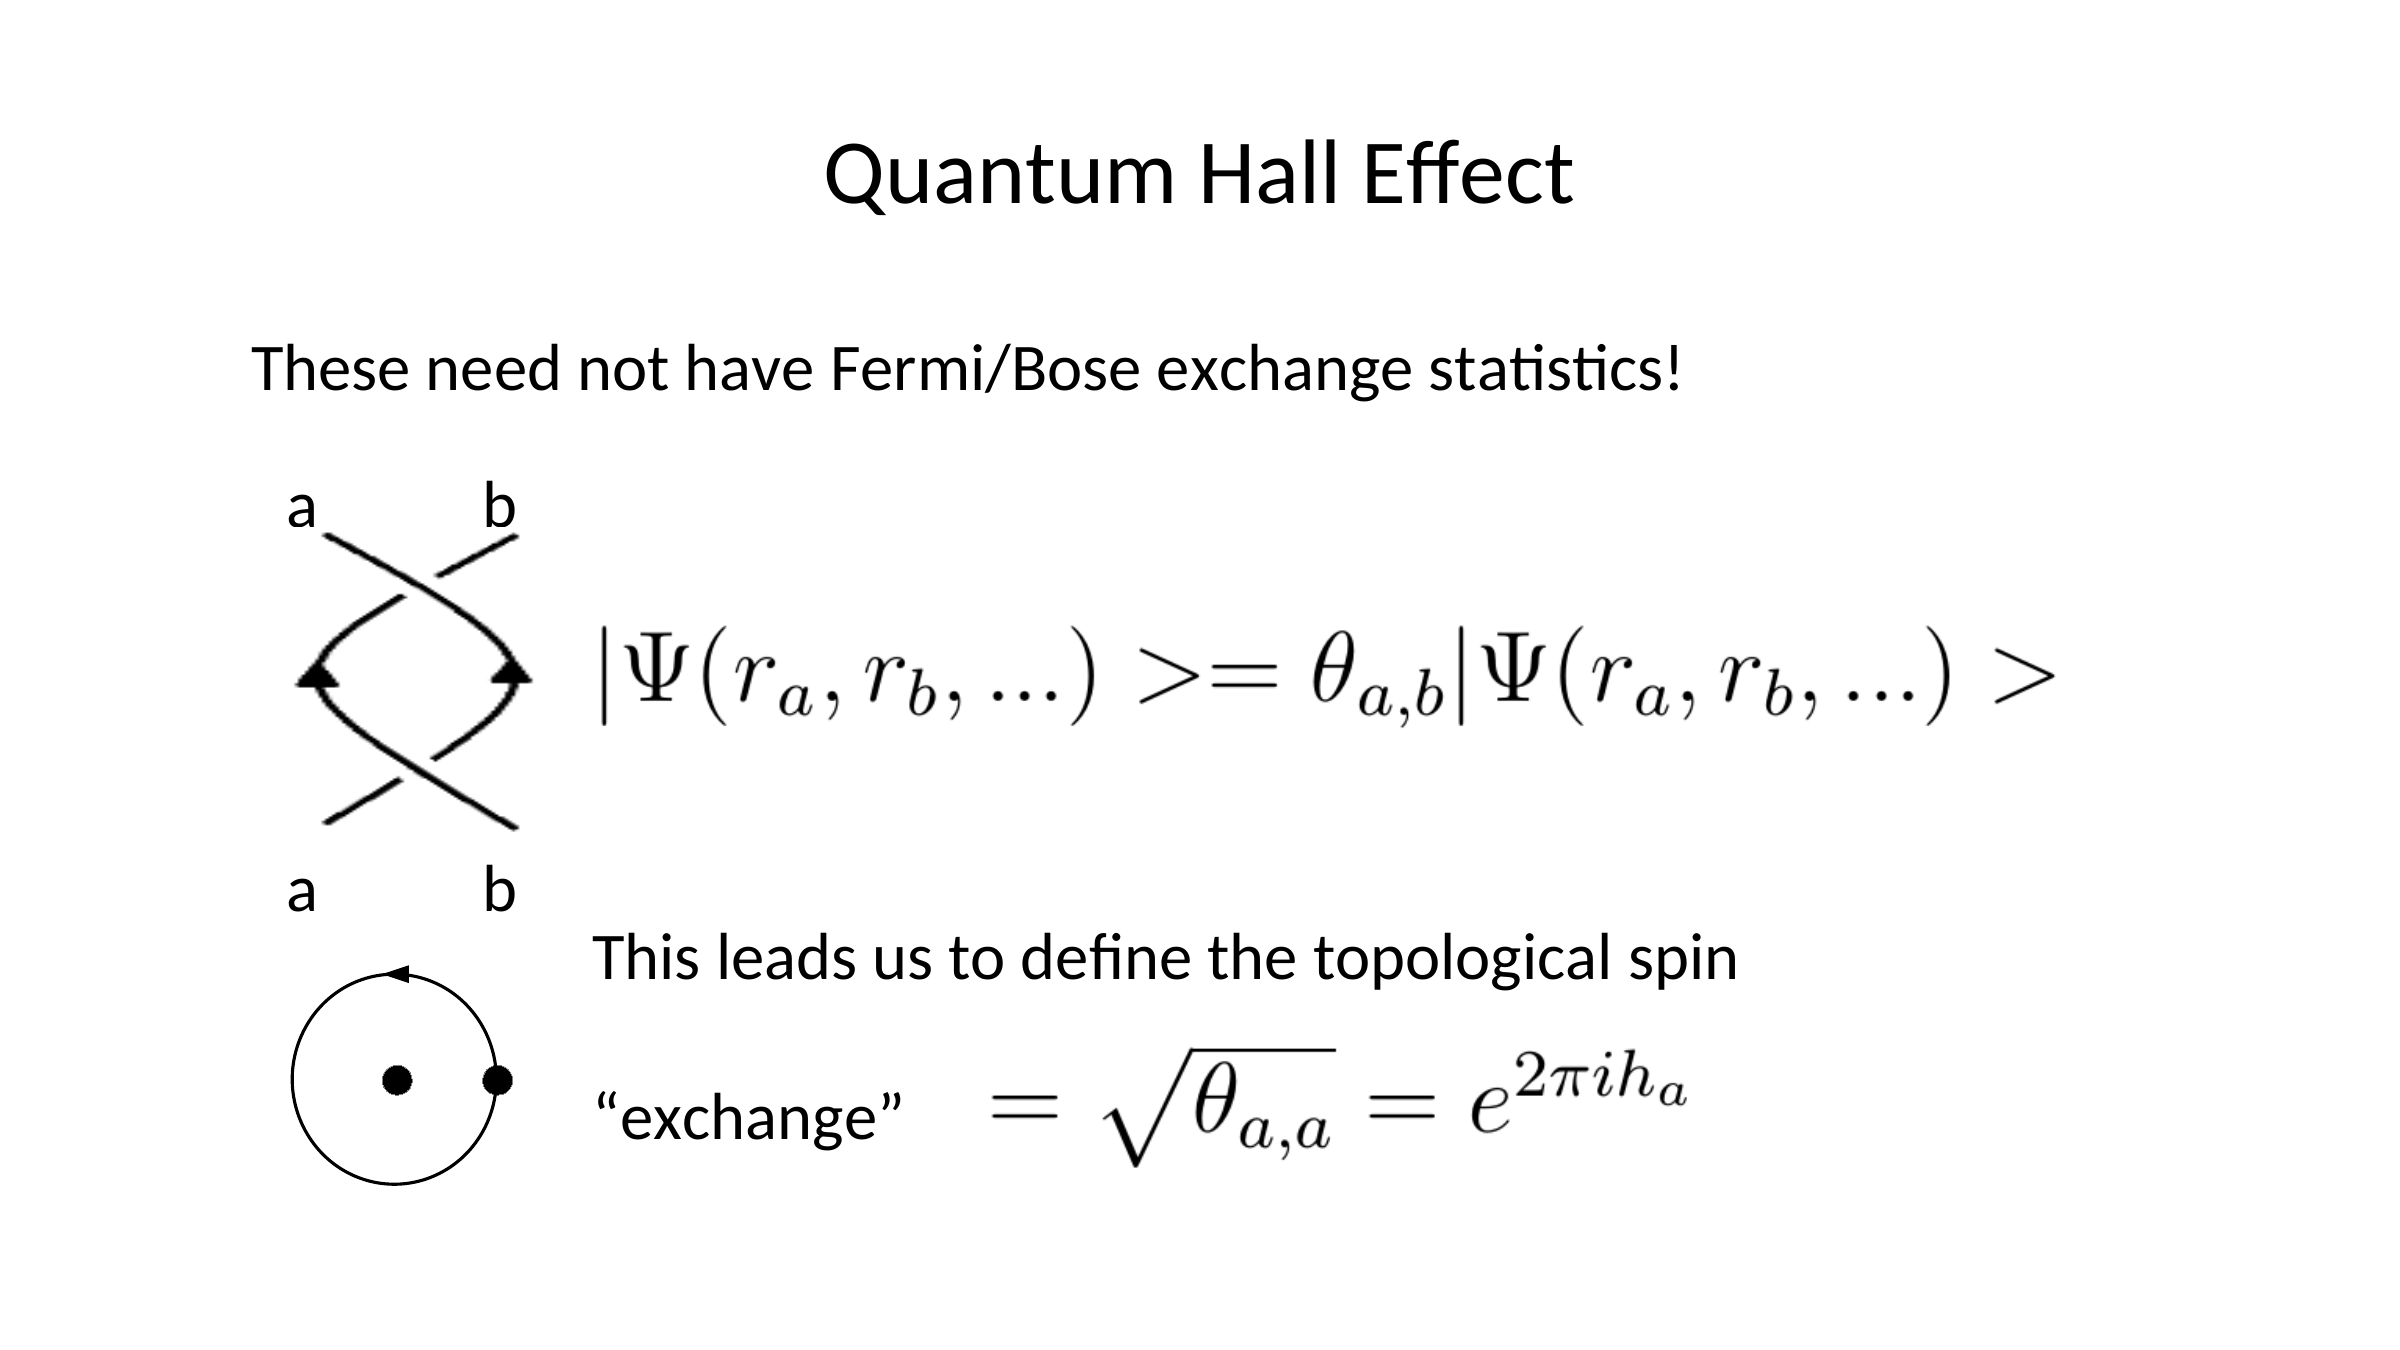

# Quantum Hall Effect
 These need not have Fermi/Bose exchange statistics!
a b
a b
This leads us to define the topological spin
“exchange”